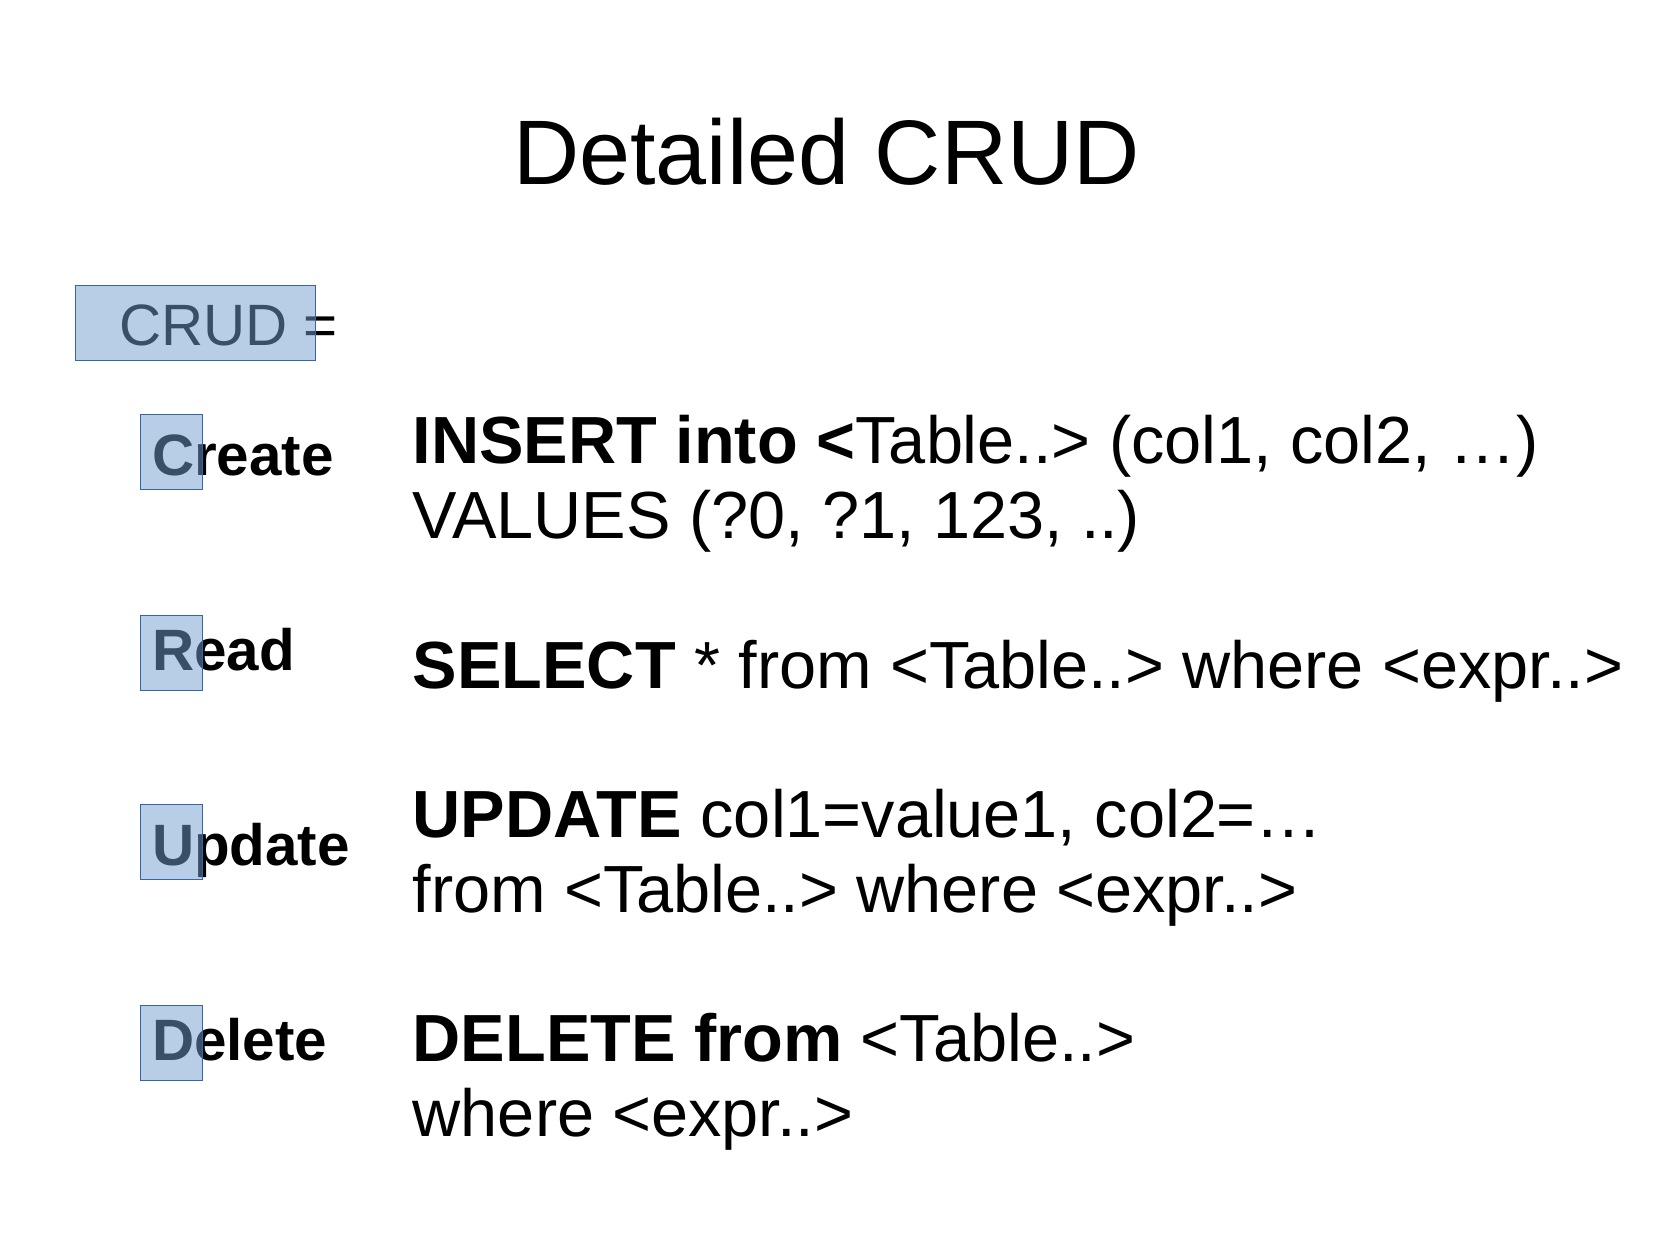

# Detailed CRUD
CRUD =
 Create
 Read
 Update
 Delete
INSERT into <Table..> (col1, col2, …)
VALUES (?0, ?1, 123, ..)
SELECT * from <Table..> where <expr..>
UPDATE col1=value1, col2=…
from <Table..> where <expr..>
DELETE from <Table..>
where <expr..>